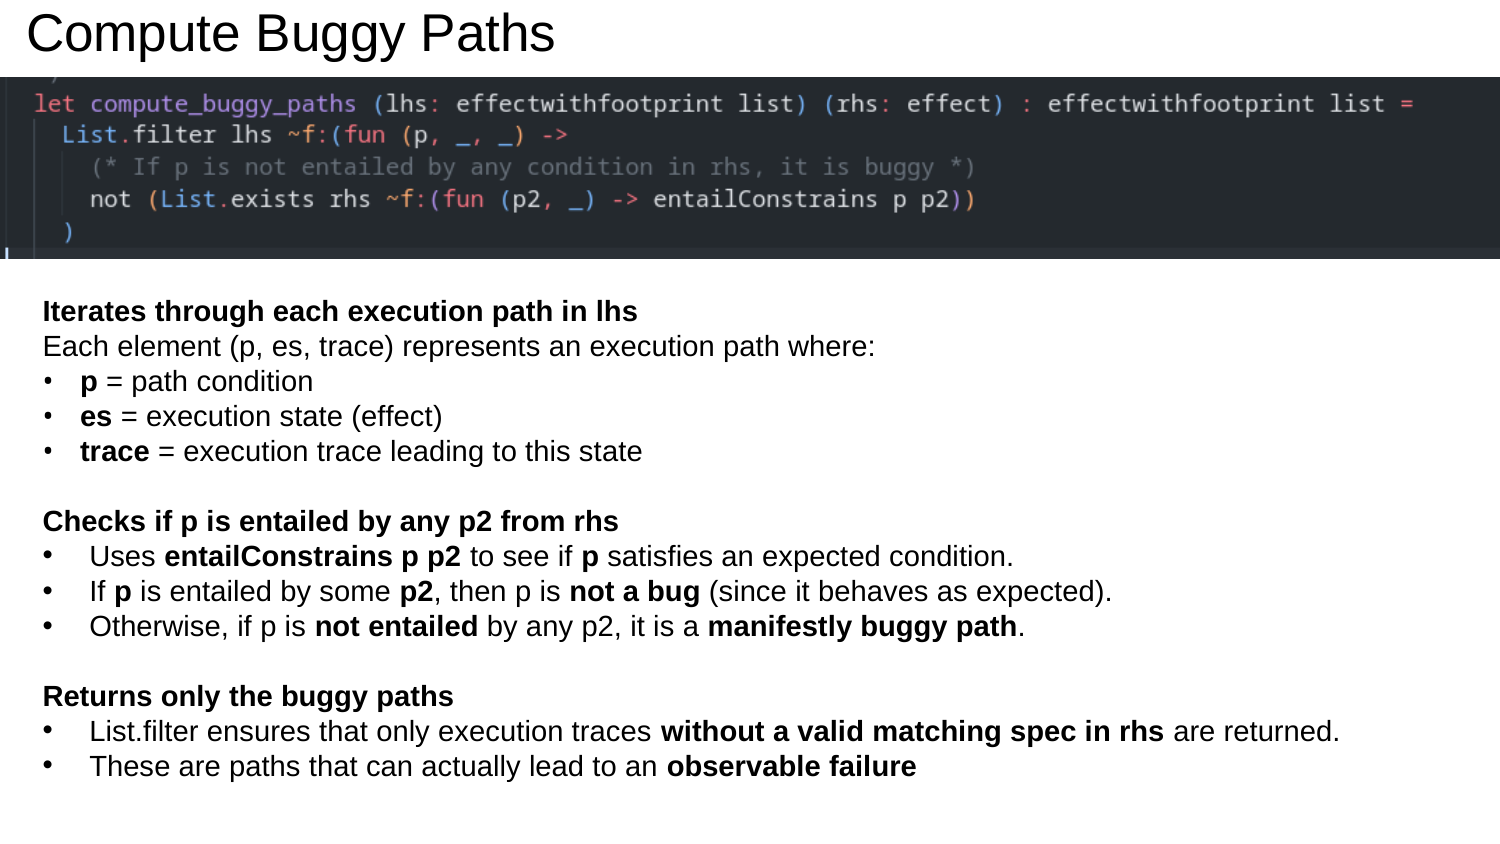

# Compute Buggy Paths
Iterates through each execution path in lhs
Each element (p, es, trace) represents an execution path where:
p = path condition
es = execution state (effect)
trace = execution trace leading to this state
Checks if p is entailed by any p2 from rhs
Uses entailConstrains p p2 to see if p satisfies an expected condition.
If p is entailed by some p2, then p is not a bug (since it behaves as expected).
Otherwise, if p is not entailed by any p2, it is a manifestly buggy path.
Returns only the buggy paths
List.filter ensures that only execution traces without a valid matching spec in rhs are returned.
These are paths that can actually lead to an observable failure